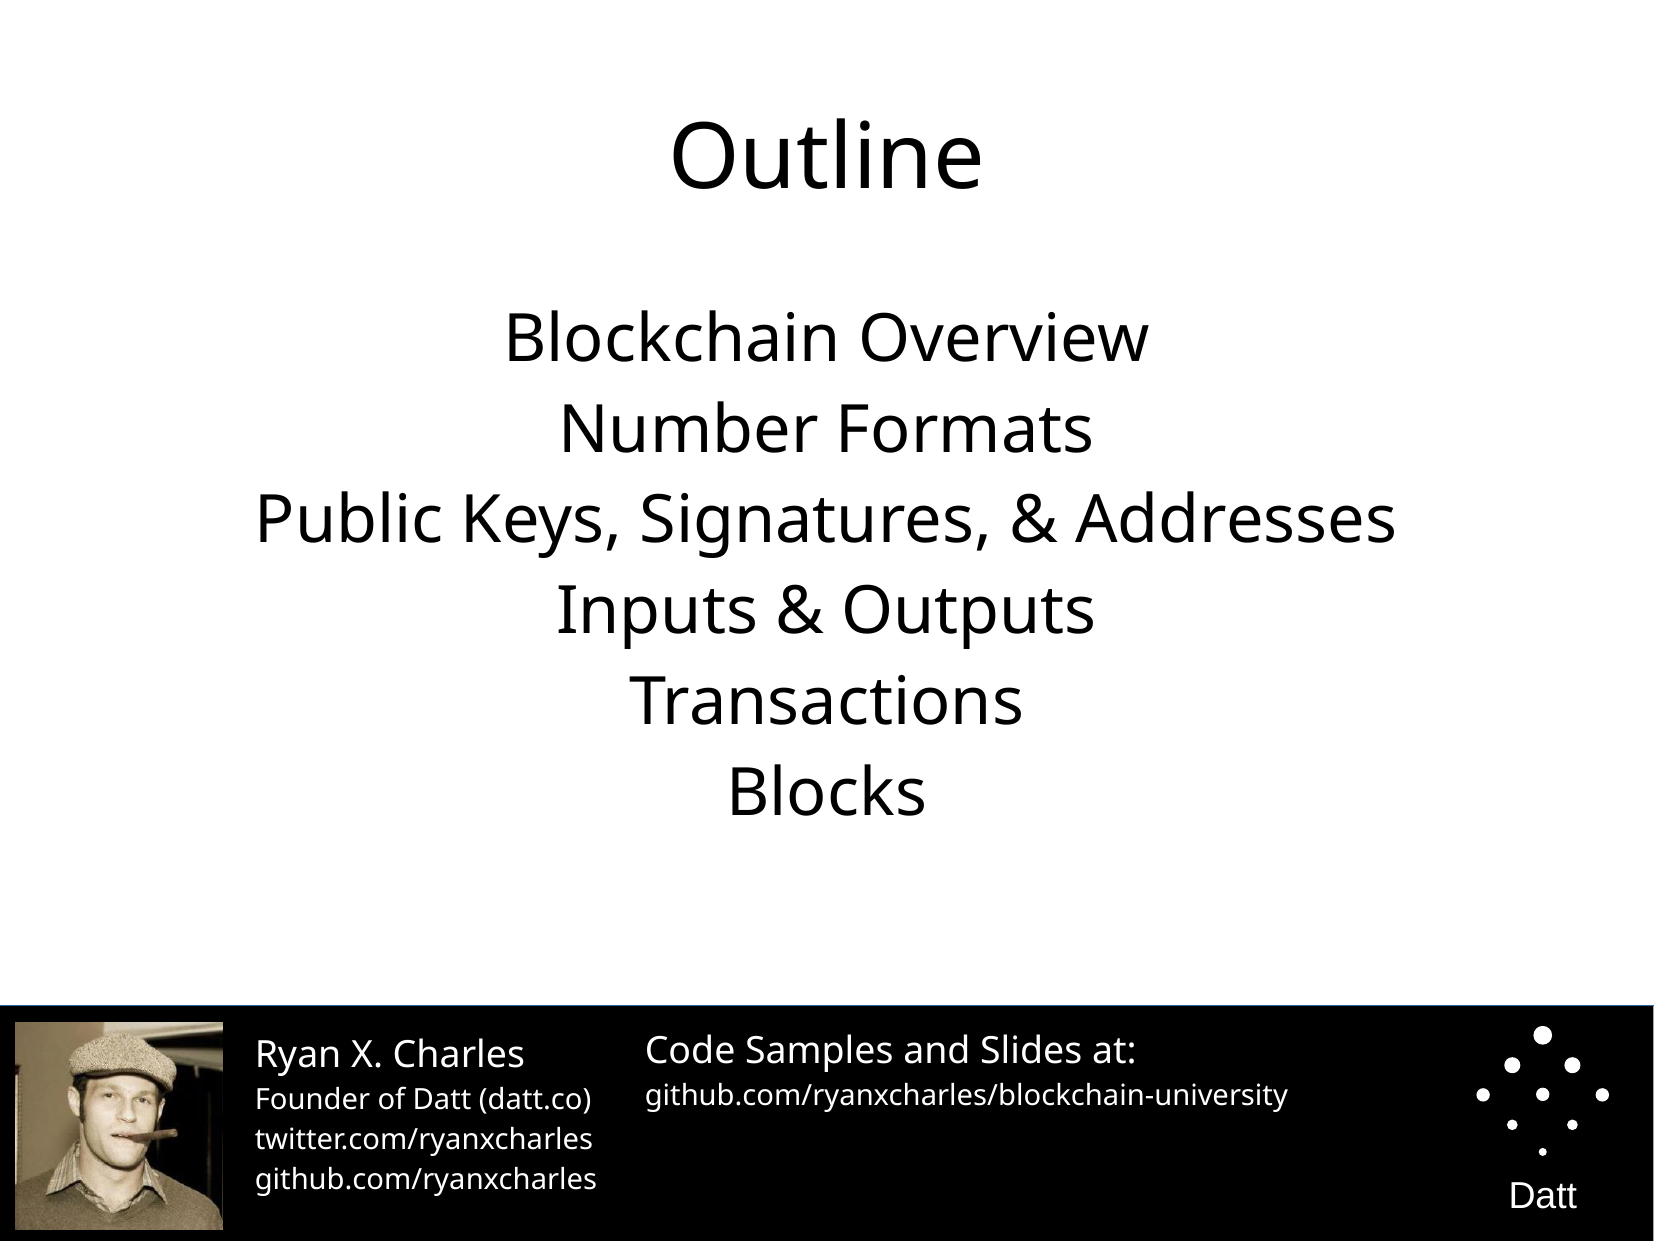

Outline
# Blockchain Overview
Number Formats
Public Keys, Signatures, & Addresses
Inputs & Outputs
Transactions
Blocks
Code Samples and Slides at:
github.com/ryanxcharles/blockchain-university
Ryan X. Charles
Founder of Datt (datt.co)
twitter.com/ryanxcharles
github.com/ryanxcharles
Datt